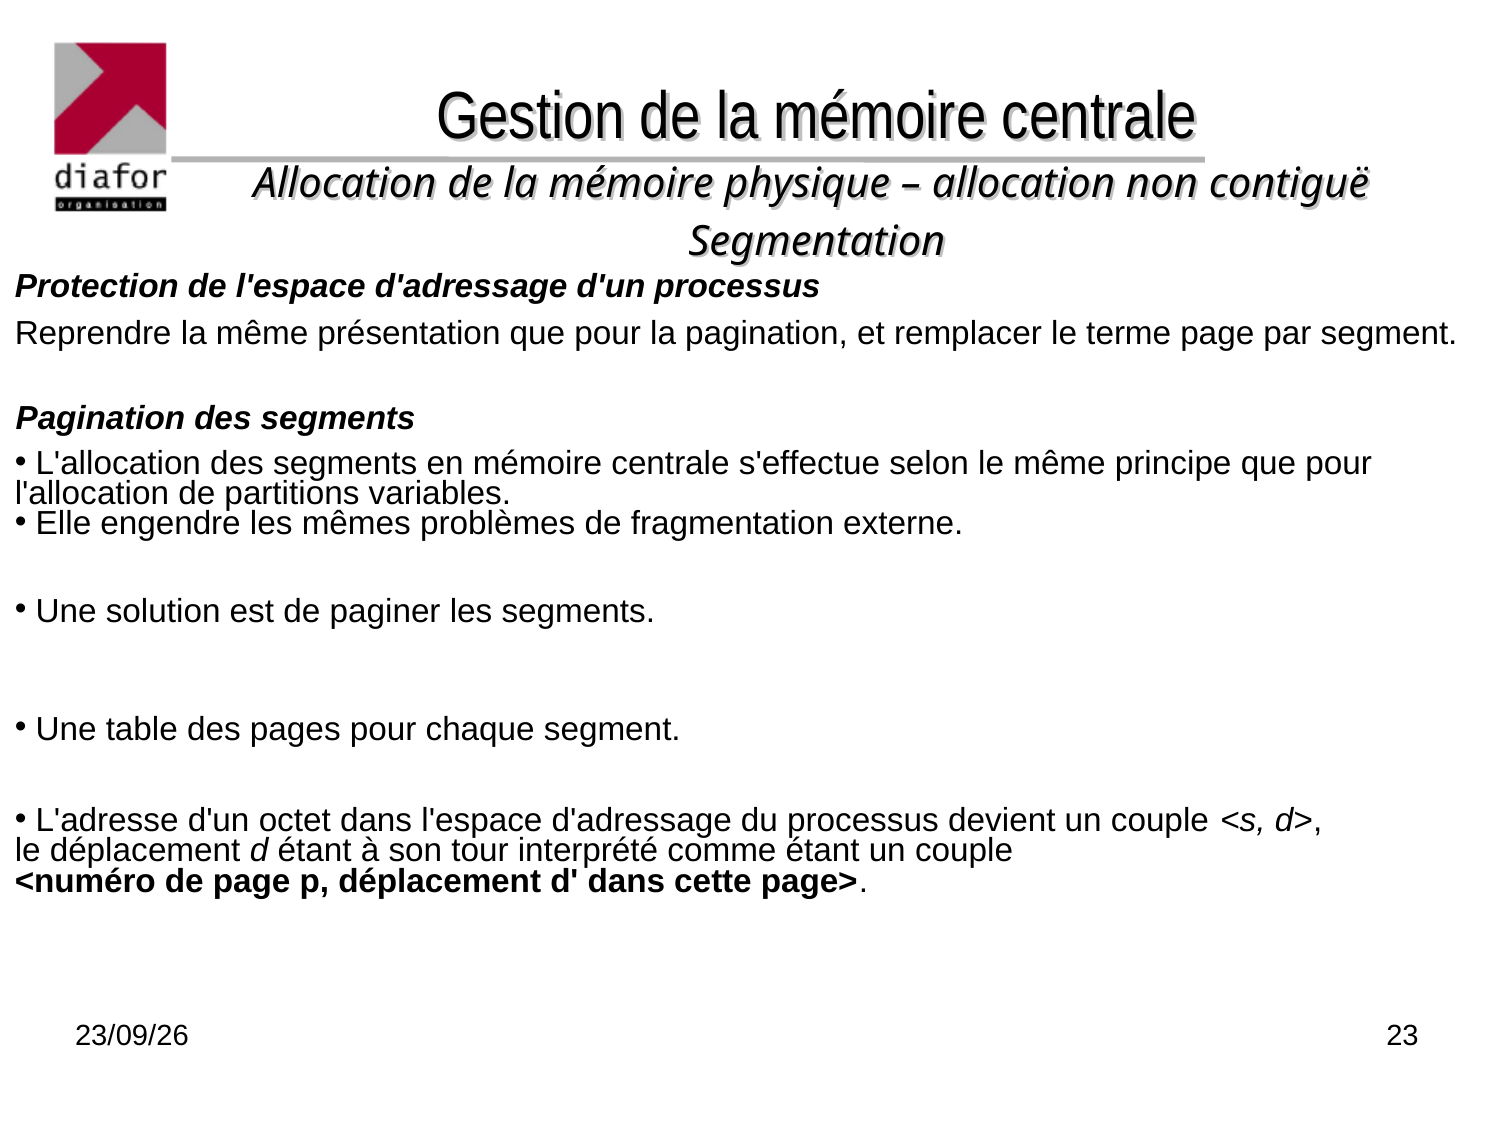

# Gestion de la mémoire centrale Allocation de la mémoire physique – allocation non contiguë Segmentation
Protection de l'espace d'adressage d'un processus
Reprendre la même présentation que pour la pagination, et remplacer le terme page par segment.
Pagination des segments
 L'allocation des segments en mémoire centrale s'effectue selon le même principe que pour
l'allocation de partitions variables.
 Elle engendre les mêmes problèmes de fragmentation externe.
 Une solution est de paginer les segments.
 Une table des pages pour chaque segment.
 L'adresse d'un octet dans l'espace d'adressage du processus devient un couple <s, d>,
le déplacement d étant à son tour interprété comme étant un couple
<numéro de page p, déplacement d' dans cette page>.
23